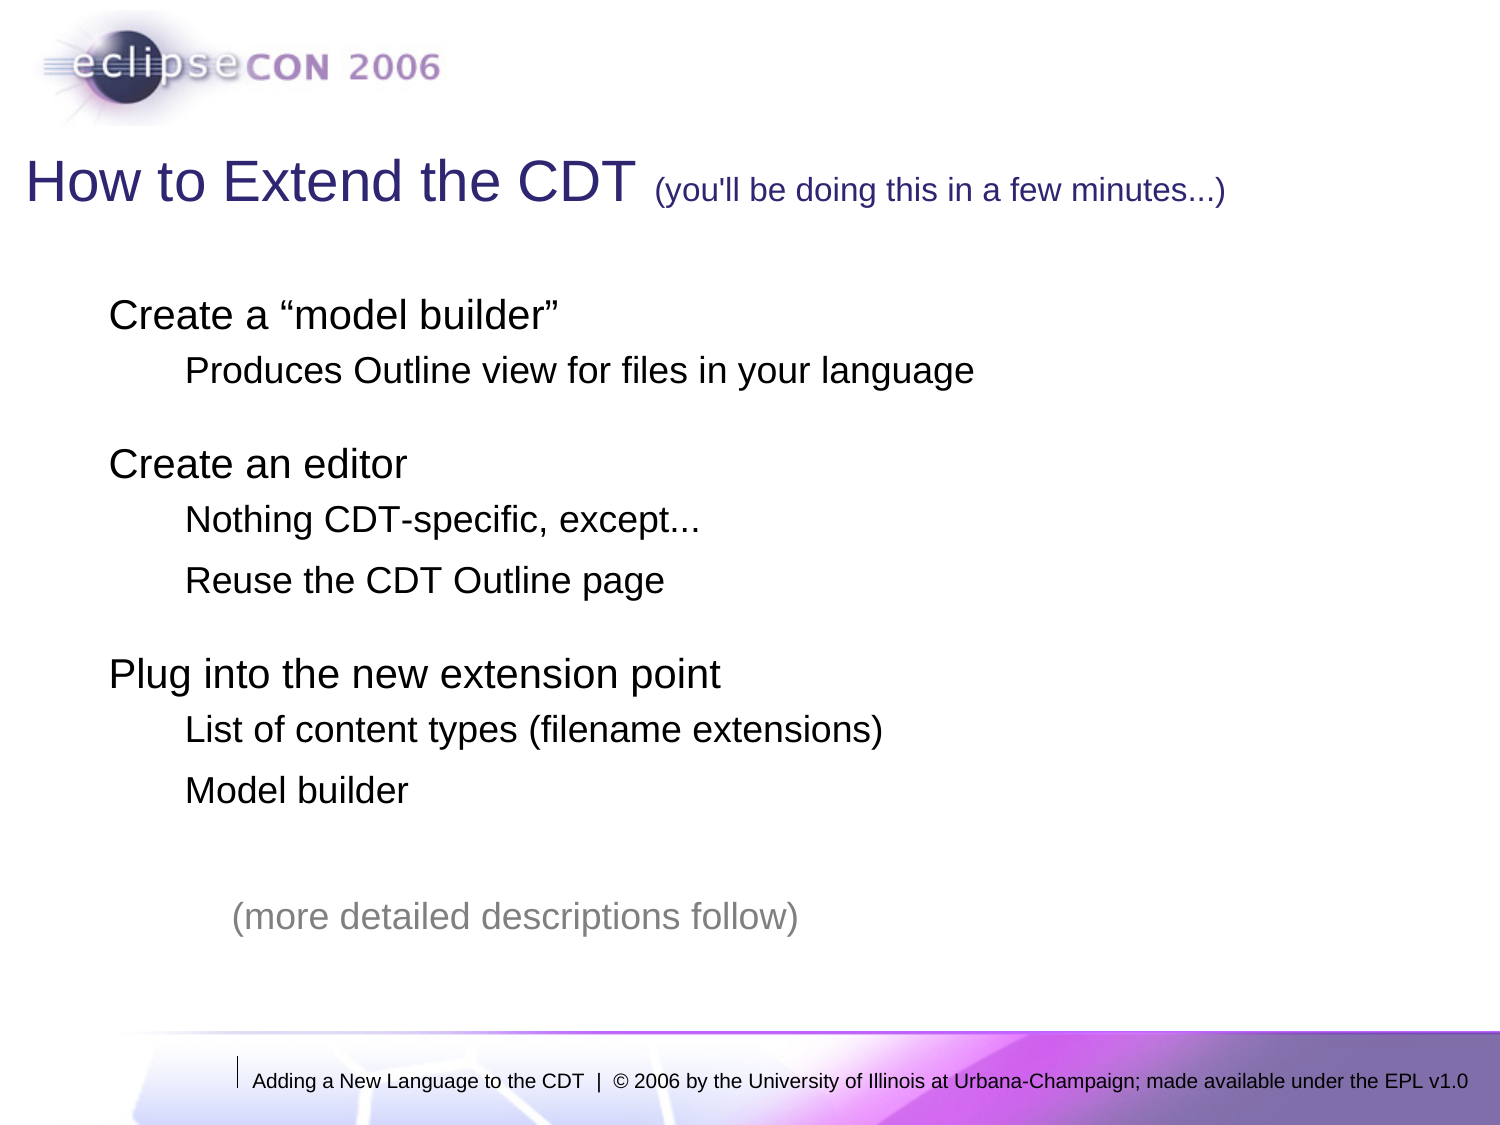

# How to Extend the CDT (you'll be doing this in a few minutes...)
Create a “model builder”
Produces Outline view for files in your language
Create an editor
Nothing CDT-specific, except...
Reuse the CDT Outline page
Plug into the new extension point
List of content types (filename extensions)
Model builder
(more detailed descriptions follow)